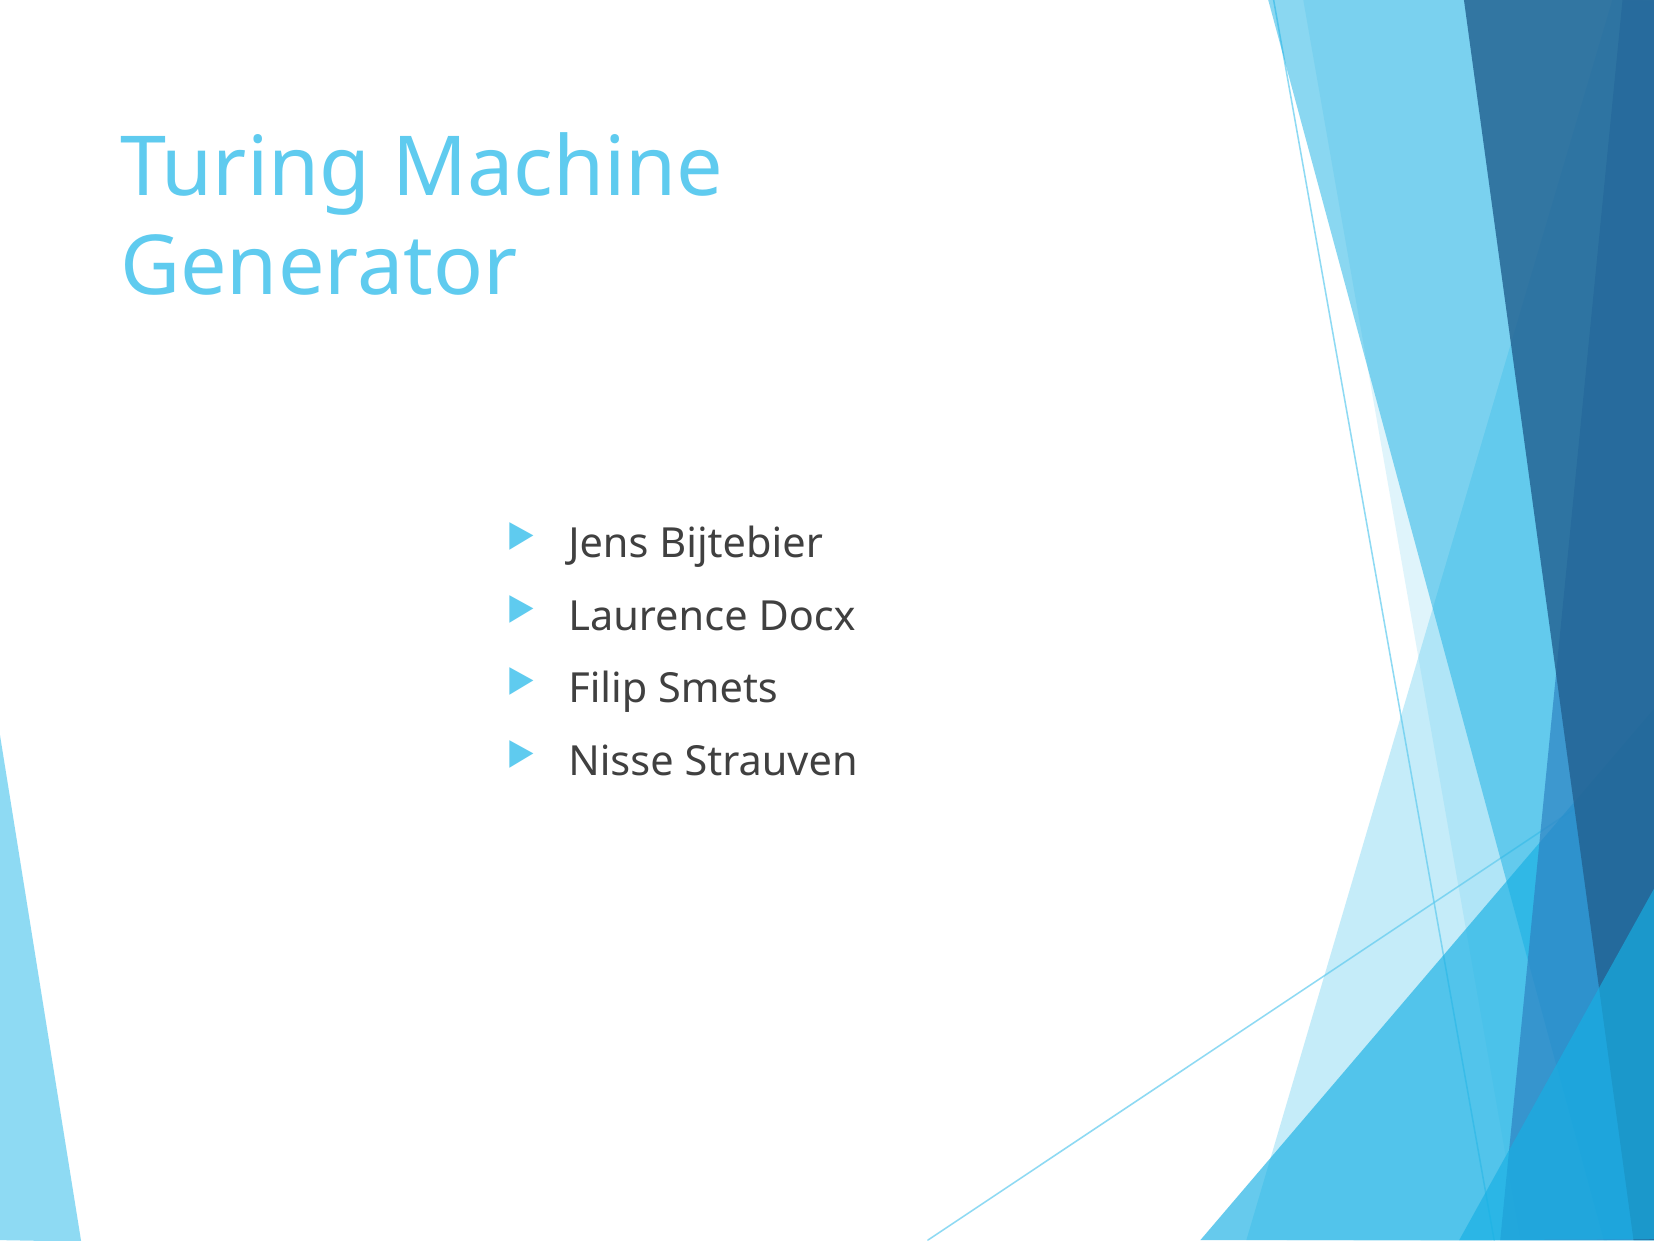

# Turing Machine Generator
Jens Bijtebier
Laurence Docx
Filip Smets
Nisse Strauven